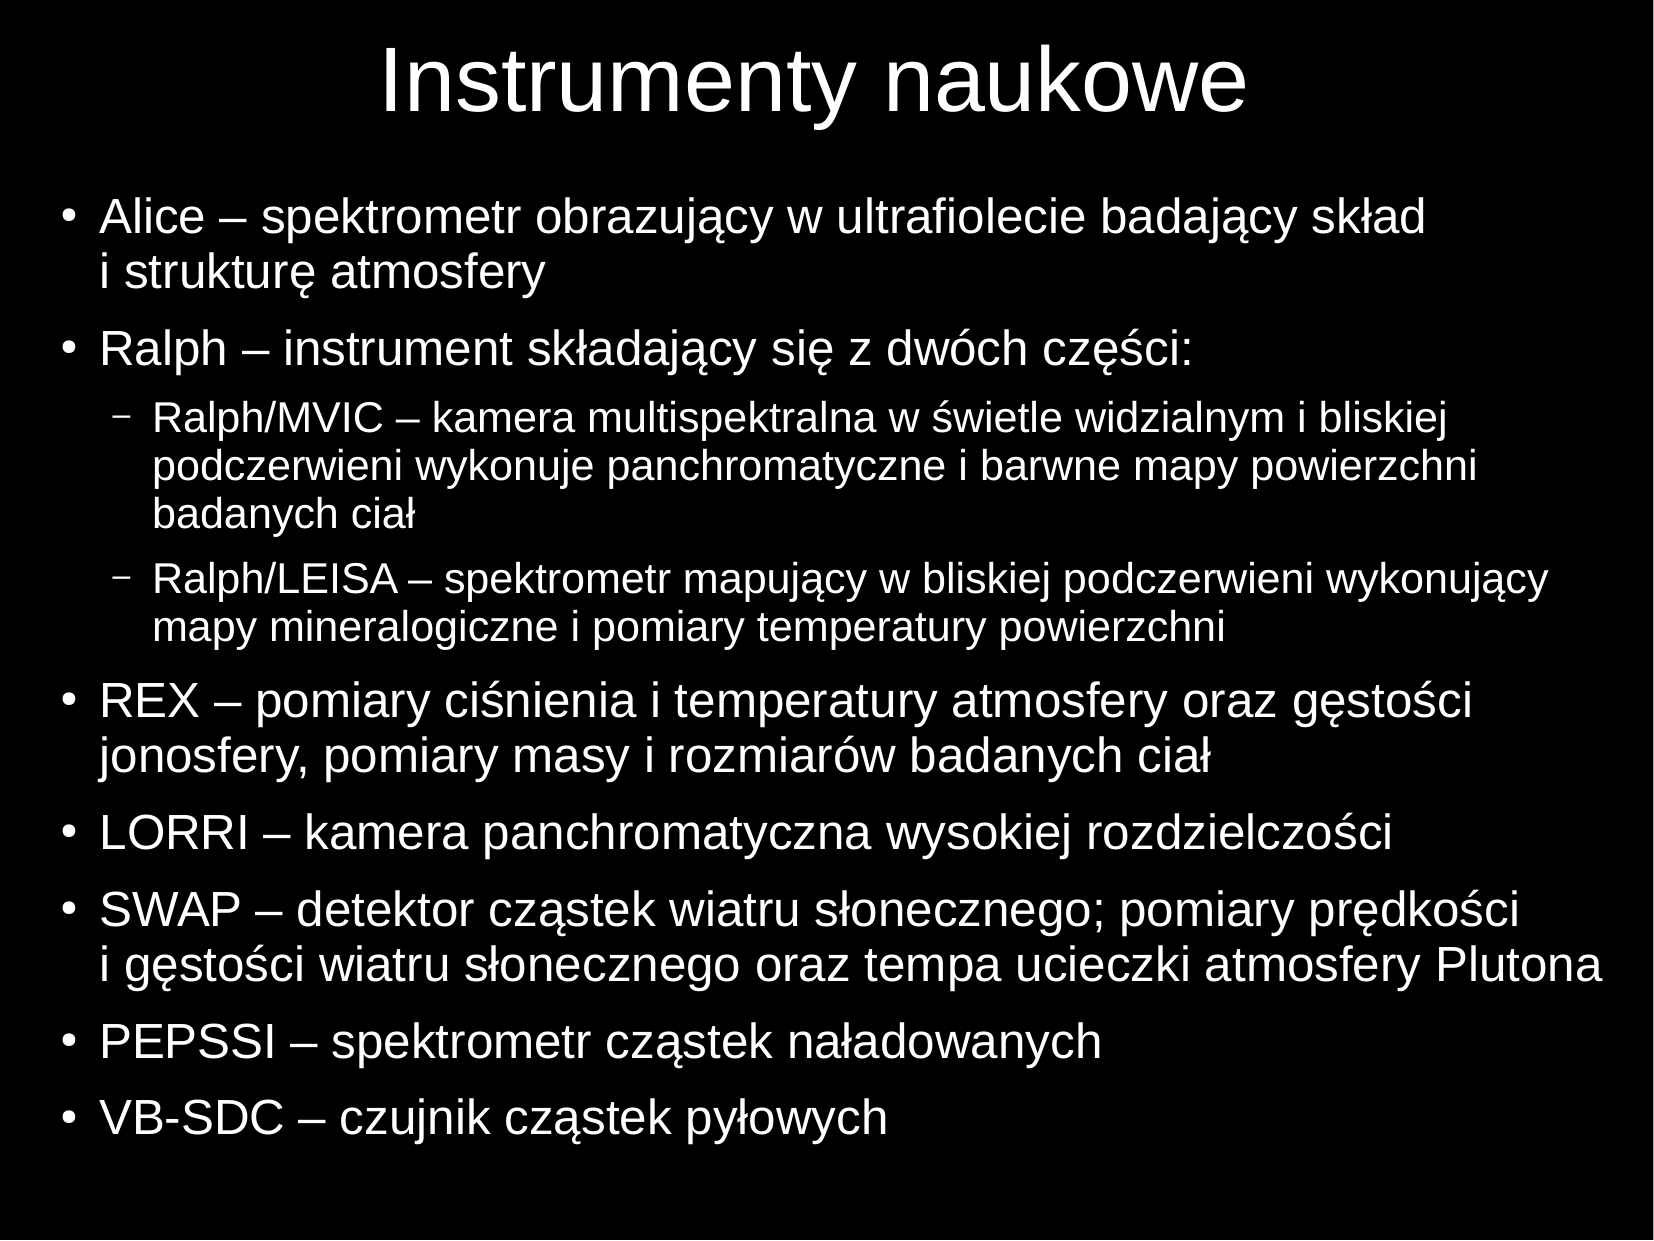

# Instrumenty naukowe
Alice – spektrometr obrazujący w ultrafiolecie badający skład i strukturę atmosfery
Ralph – instrument składający się z dwóch części:
Ralph/MVIC – kamera multispektralna w świetle widzialnym i bliskiej podczerwieni wykonuje panchromatyczne i barwne mapy powierzchni badanych ciał
Ralph/LEISA – spektrometr mapujący w bliskiej podczerwieni wykonujący mapy mineralogiczne i pomiary temperatury powierzchni
REX – pomiary ciśnienia i temperatury atmosfery oraz gęstości jonosfery, pomiary masy i rozmiarów badanych ciał
LORRI – kamera panchromatyczna wysokiej rozdzielczości
SWAP – detektor cząstek wiatru słonecznego; pomiary prędkości i gęstości wiatru słonecznego oraz tempa ucieczki atmosfery Plutona
PEPSSI – spektrometr cząstek naładowanych
VB-SDC – czujnik cząstek pyłowych